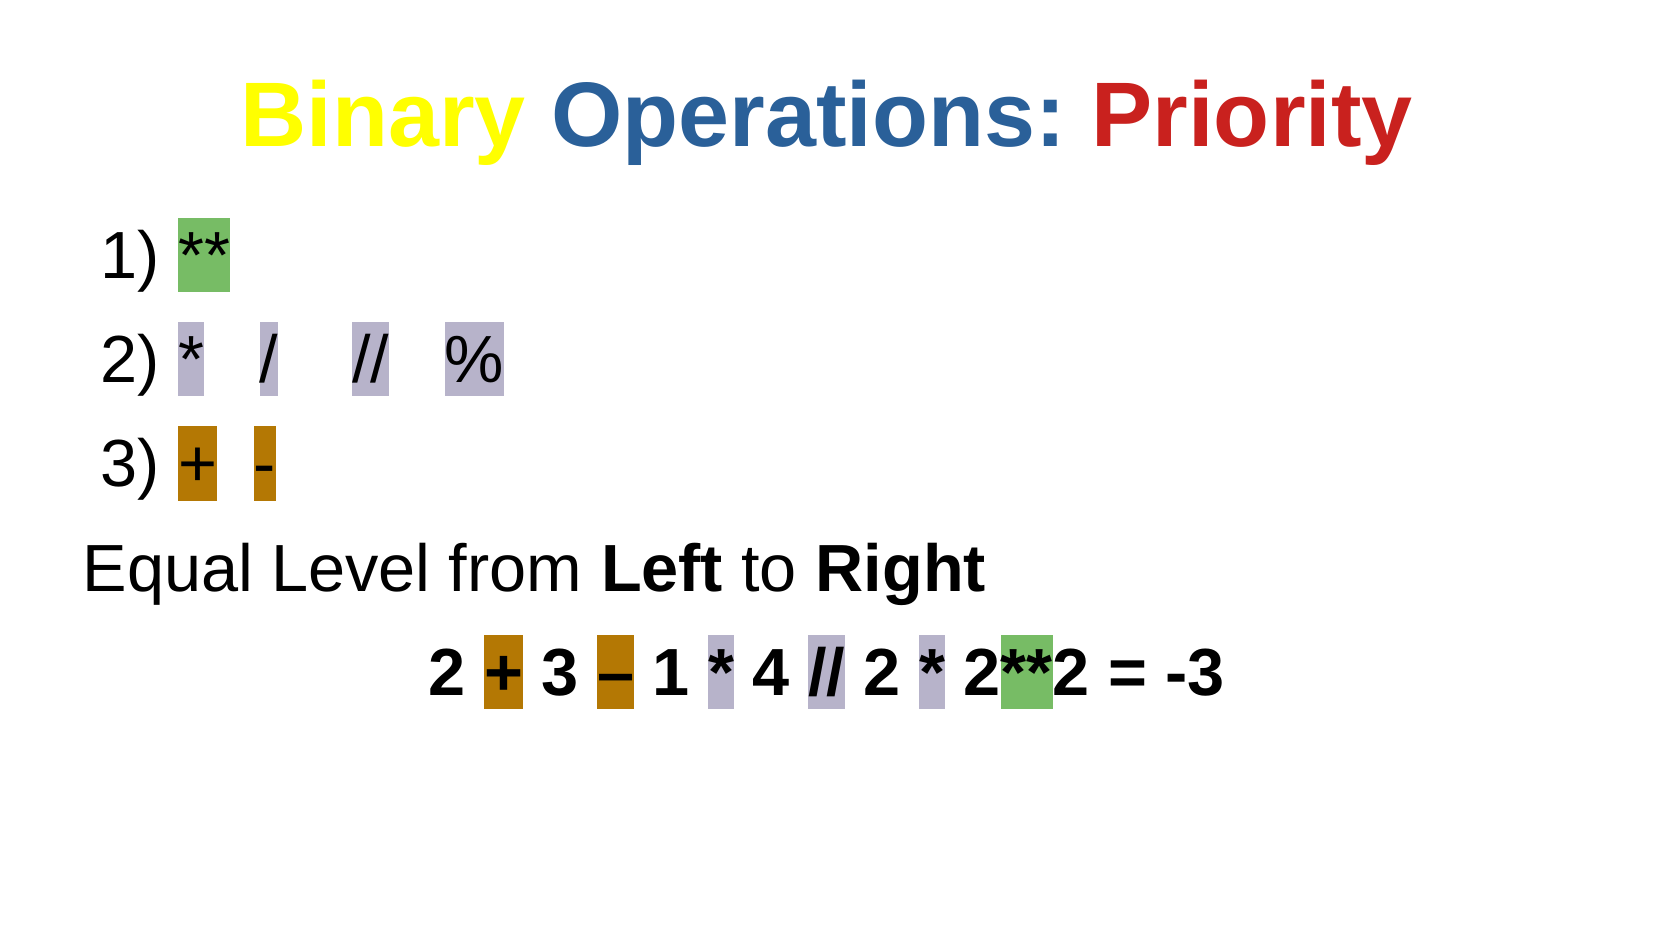

# Binary Operations: Priority
 **
 * / // %
 + -
Equal Level from Left to Right
2 + 3 – 1 * 4 // 2 * 2**2 = -3